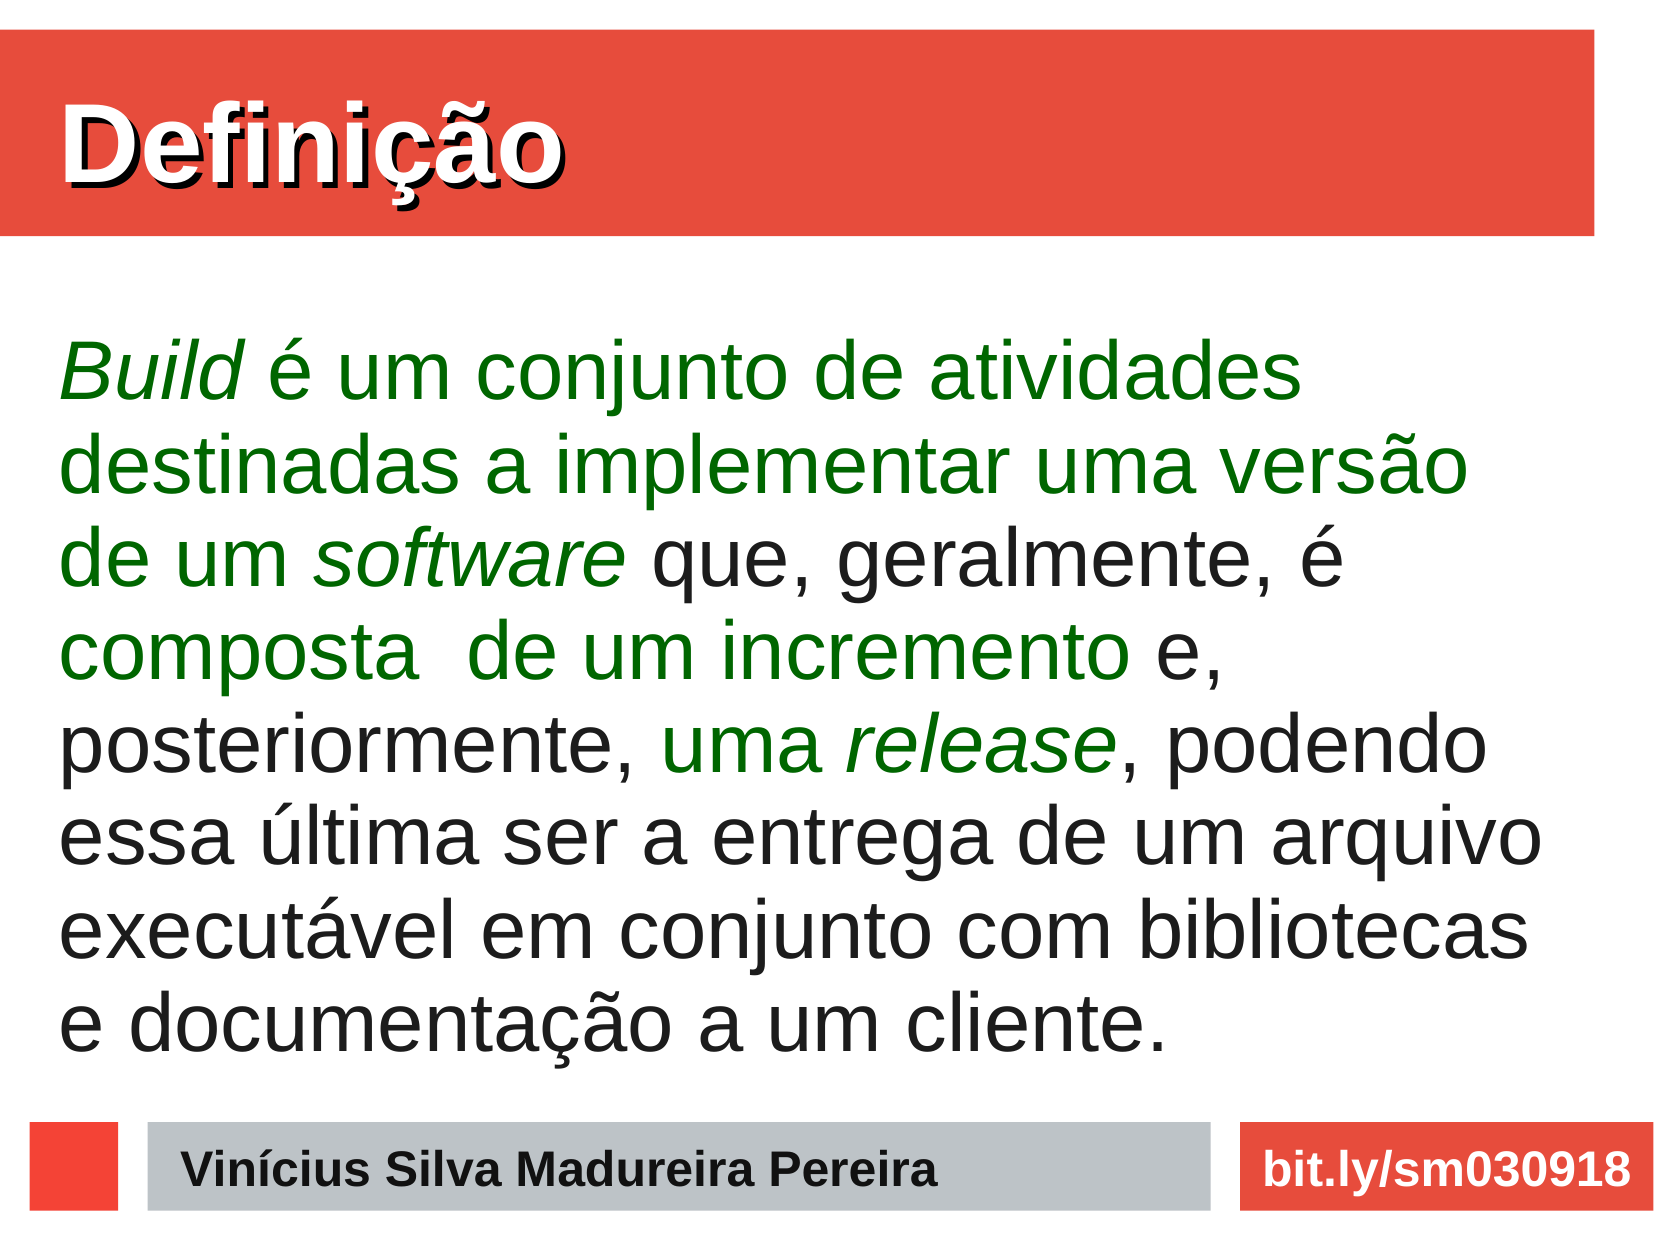

# Definição
Build é um conjunto de atividades destinadas a implementar uma versão de um software que, geralmente, é composta de um incremento e, posteriormente, uma release, podendo essa última ser a entrega de um arquivo executável em conjunto com bibliotecas e documentação a um cliente.
Vinícius Silva Madureira Pereira
bit.ly/sm030918